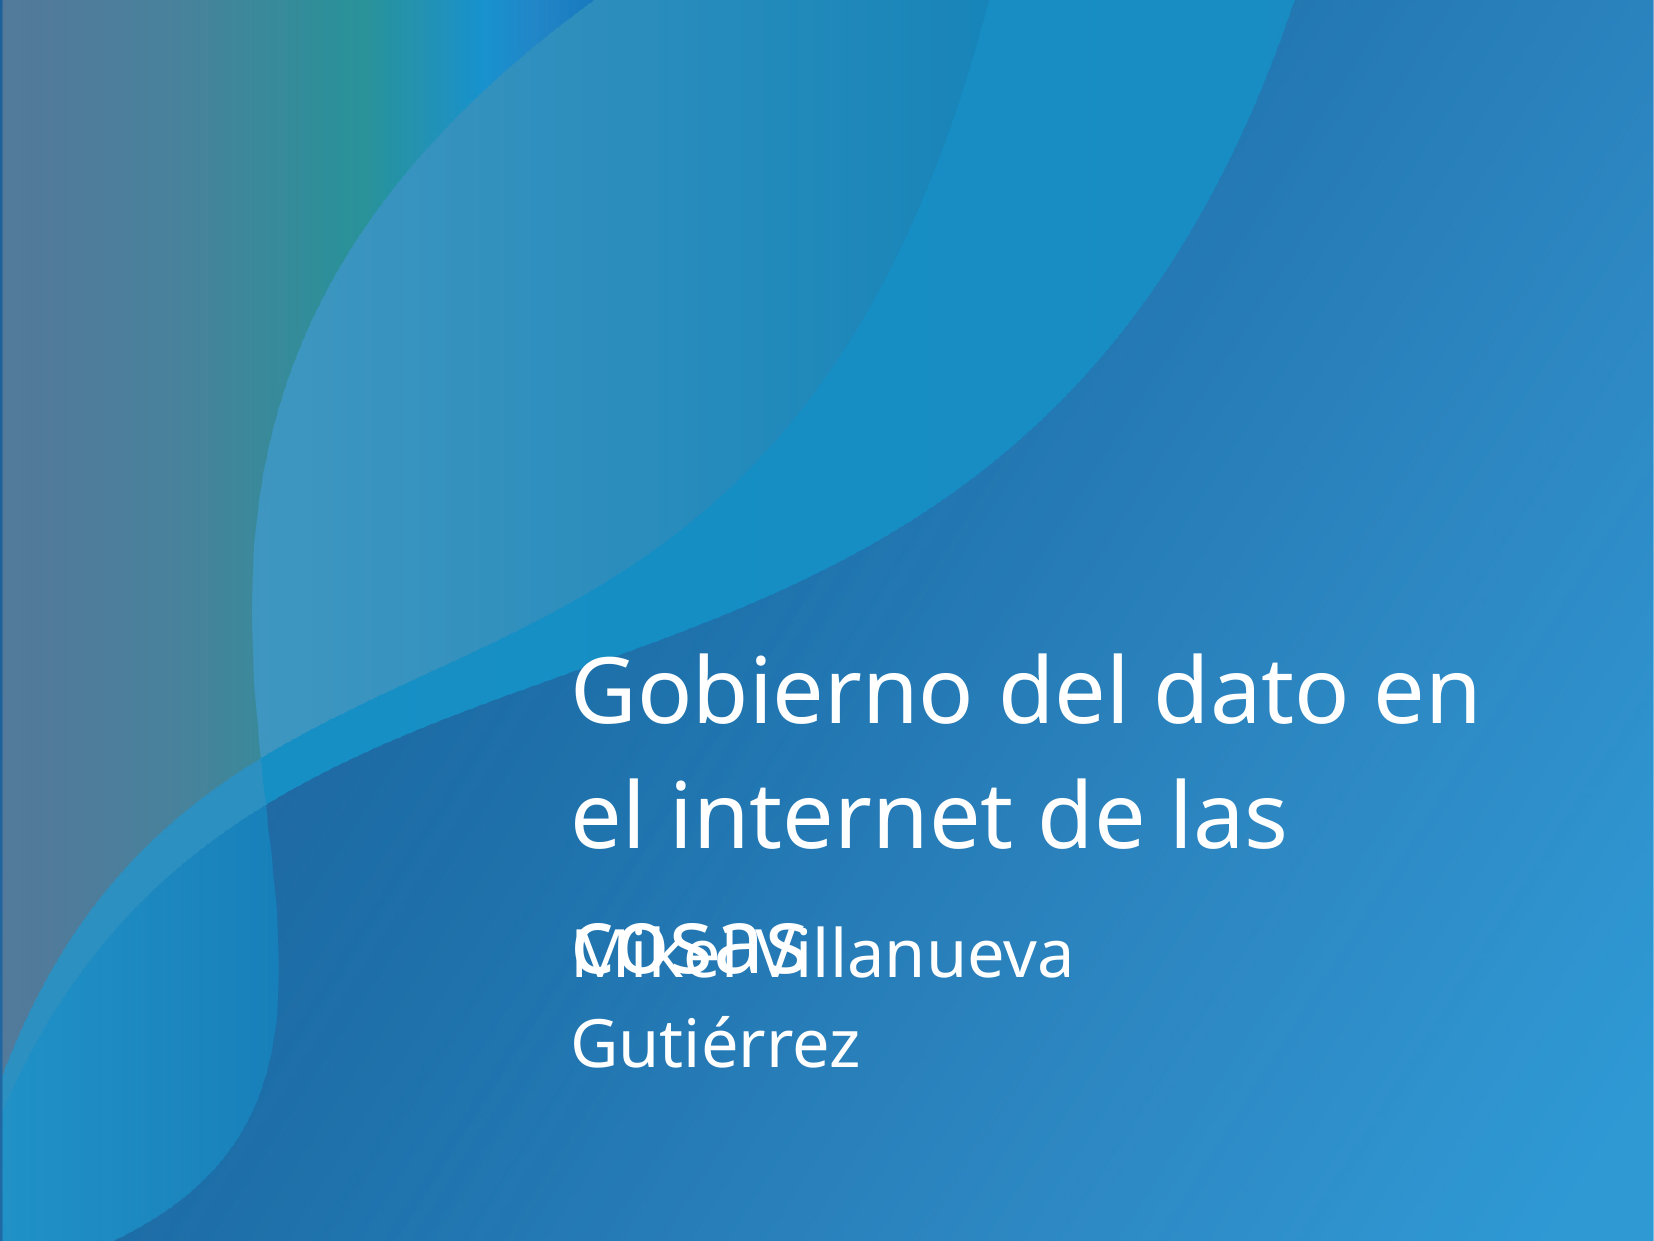

# Gobierno del dato en el internet de las cosas
Mikel Villanueva Gutiérrez